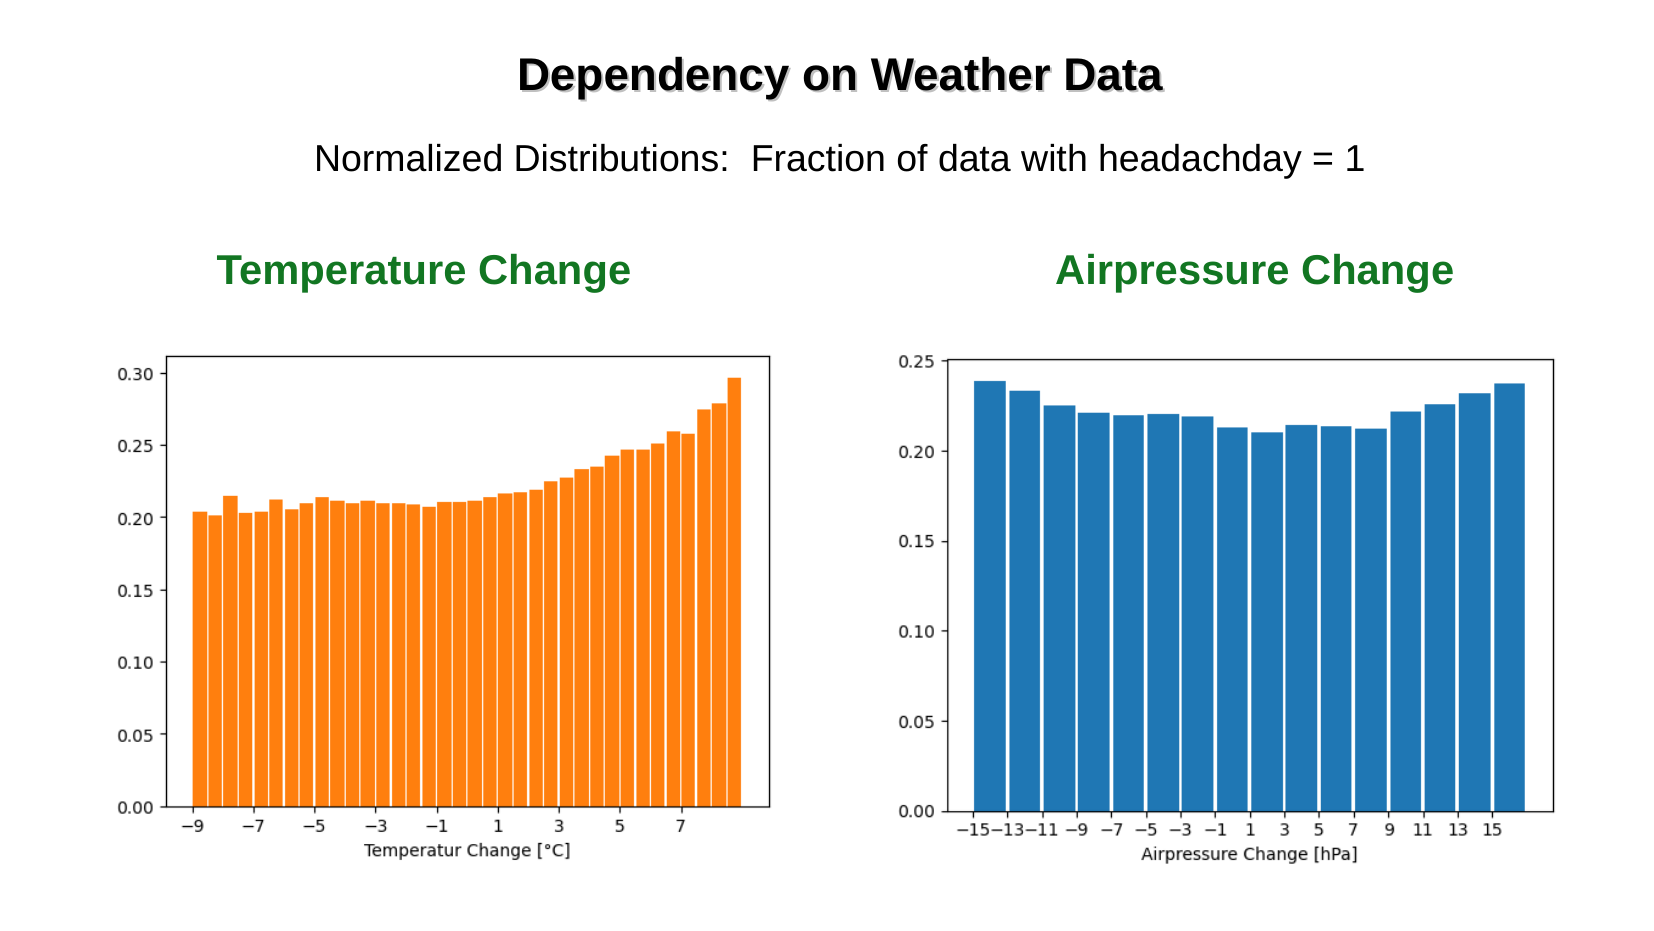

Dependency on Weather Data
Normalized Distributions: Fraction of data with headachday = 1
Temperature Change
Airpressure Change